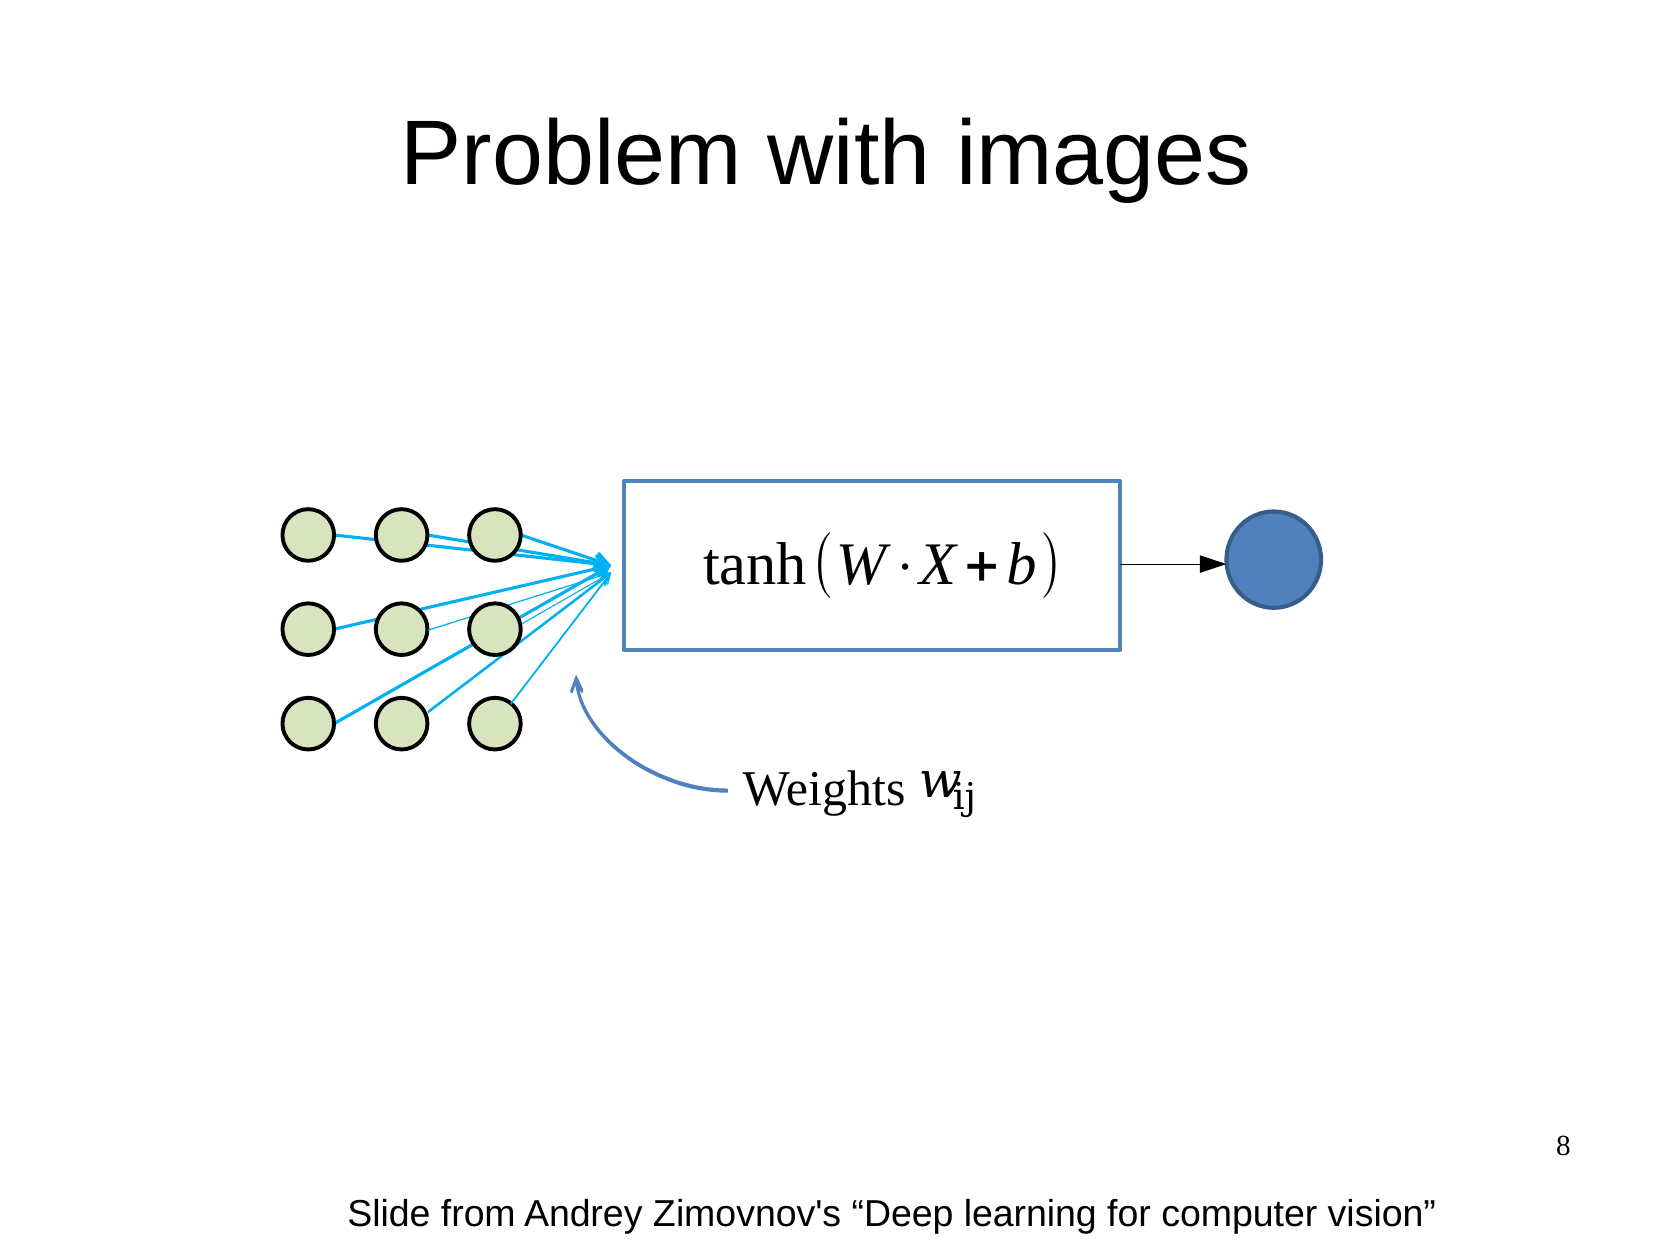

# Problem with images
𝑤
Weights
ij
8
Slide from Andrey Zimovnov's “Deep learning for computer vision”